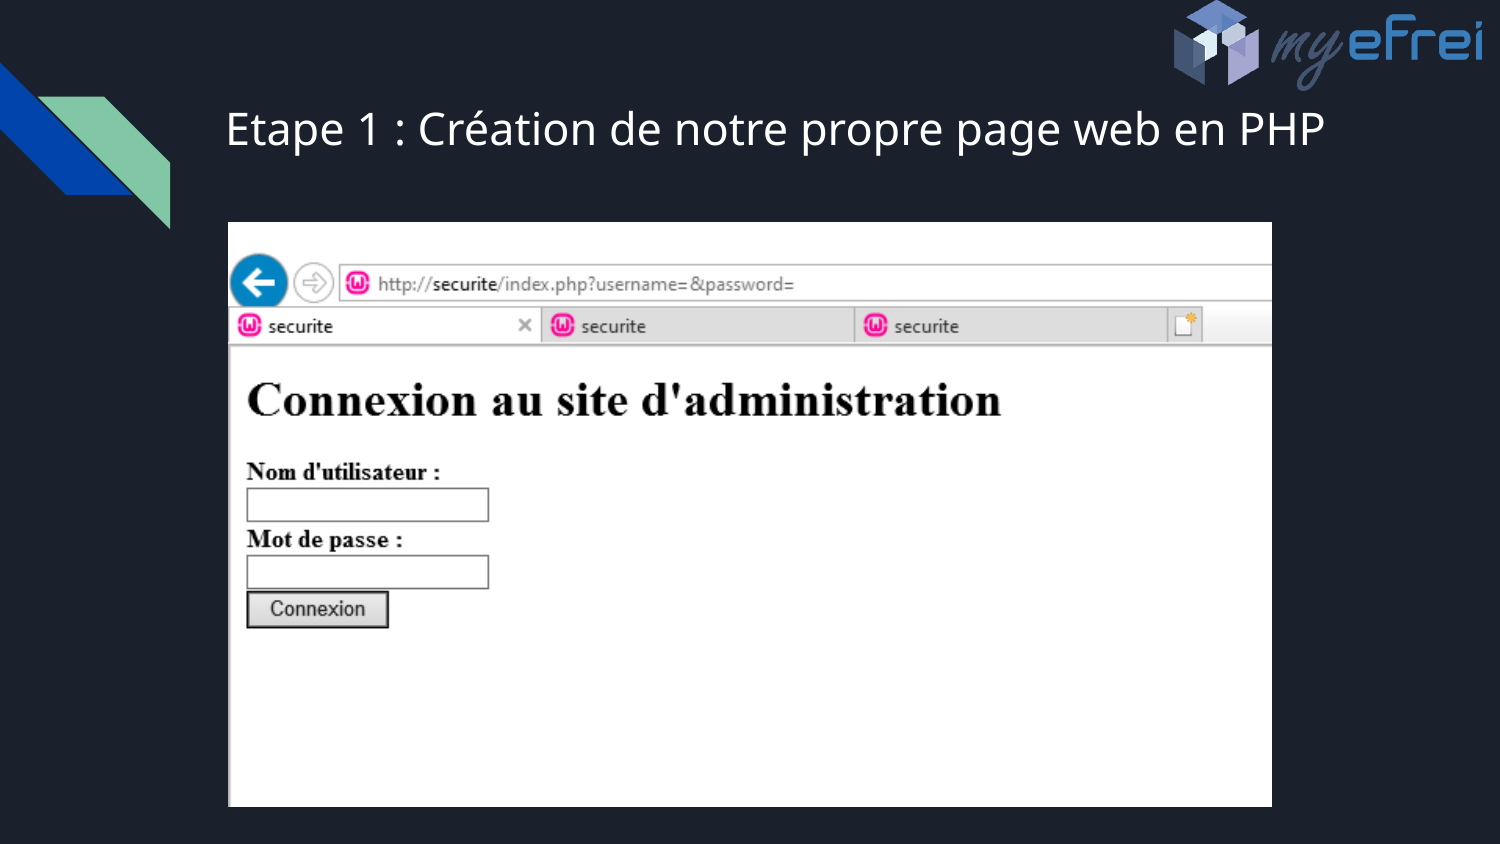

# Etape 1 : Création de notre propre page web en PHP